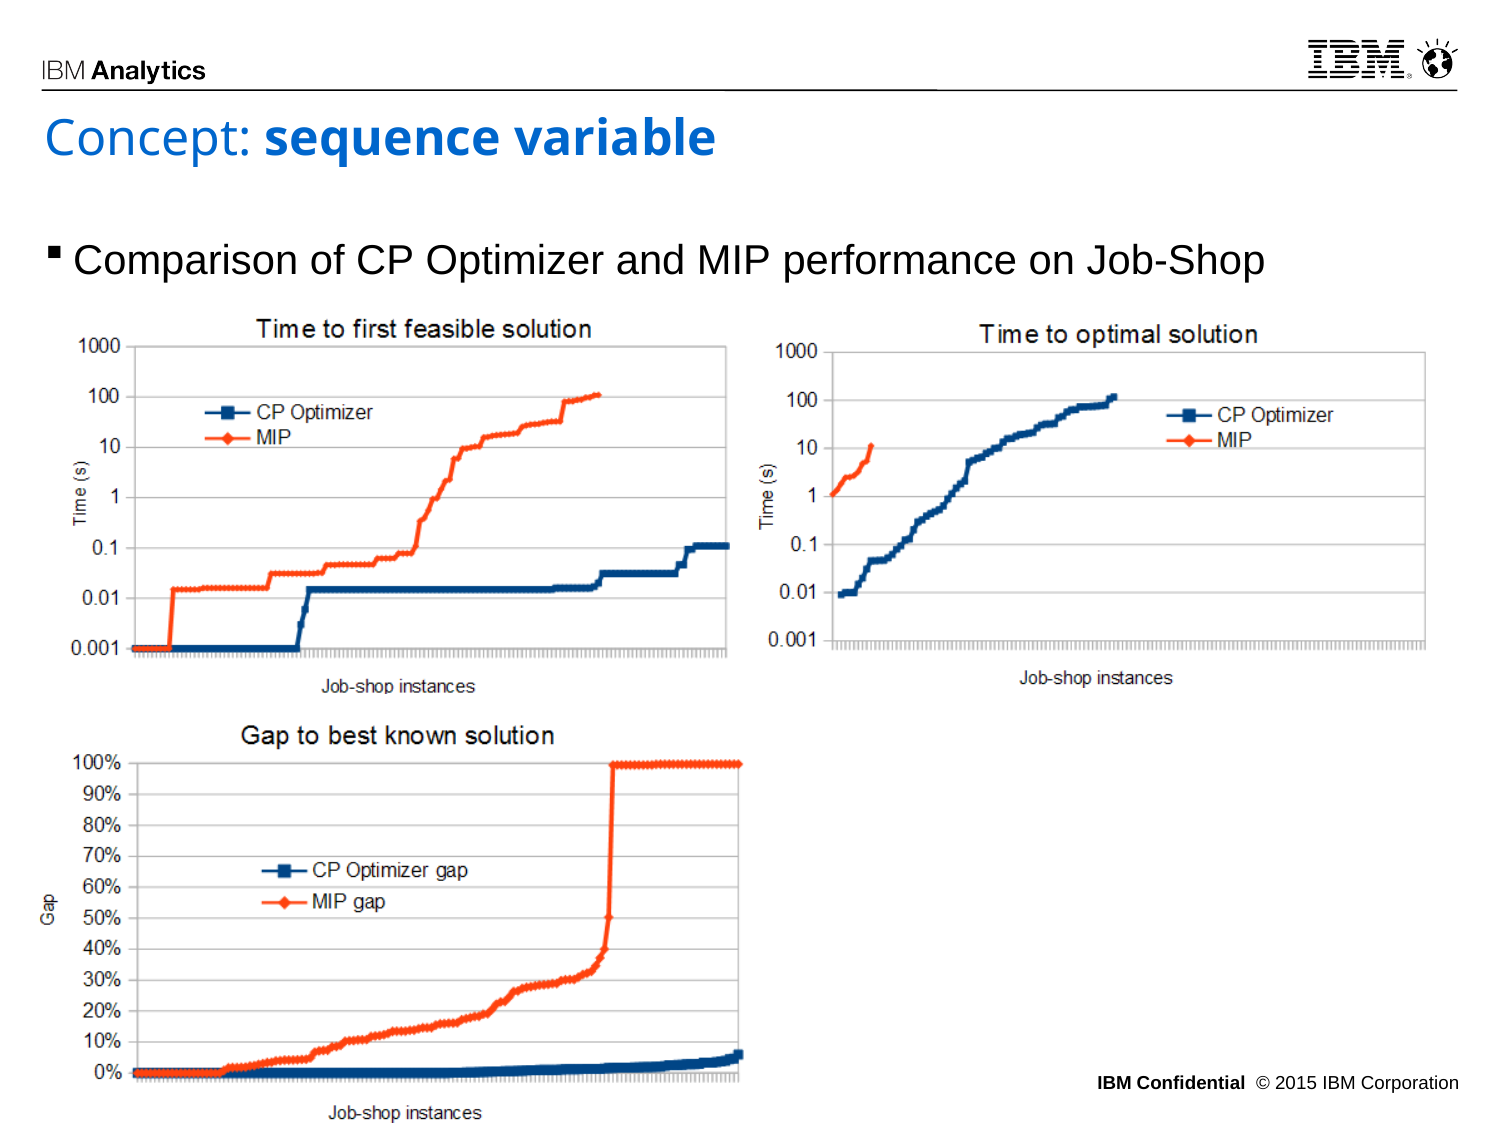

# Concept: sequence variable
Comparison of CP Optimizer and MIP performance on Job-Shop